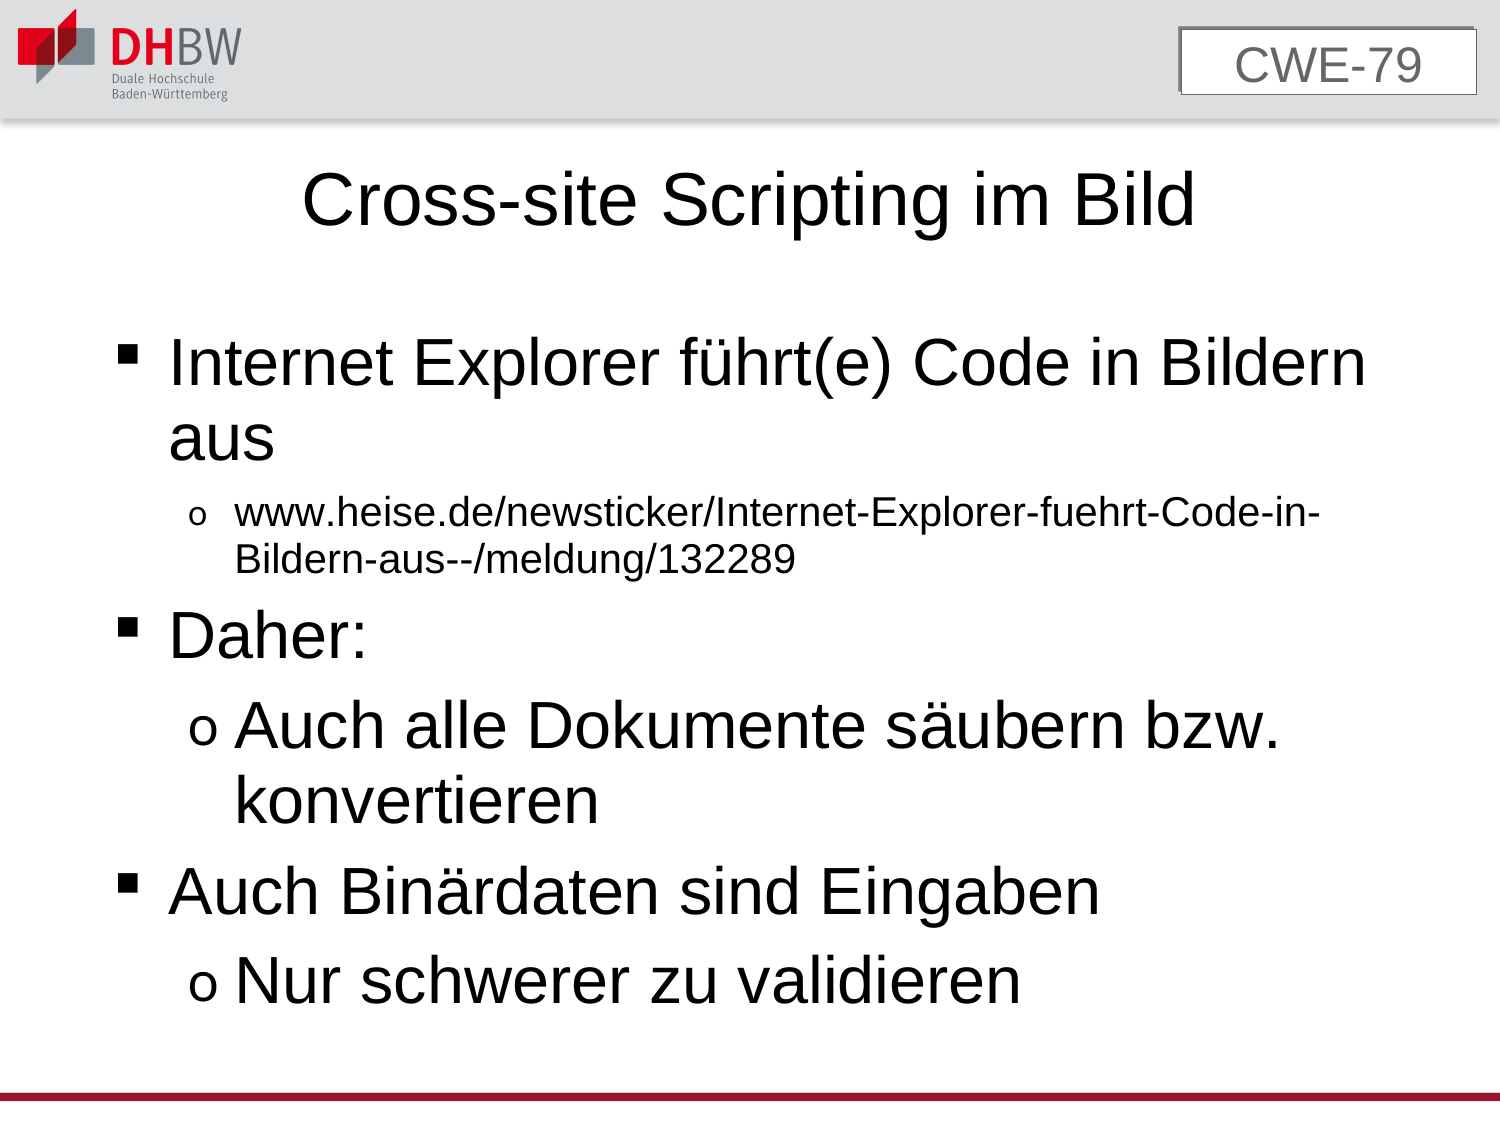

CWE-79
# Cross-site Scripting im Bild
Internet Explorer führt(e) Code in Bildern aus
www.heise.de/newsticker/Internet-Explorer-fuehrt-Code-in-Bildern-aus--/meldung/132289
Daher:
Auch alle Dokumente säubern bzw. konvertieren
Auch Binärdaten sind Eingaben
Nur schwerer zu validieren